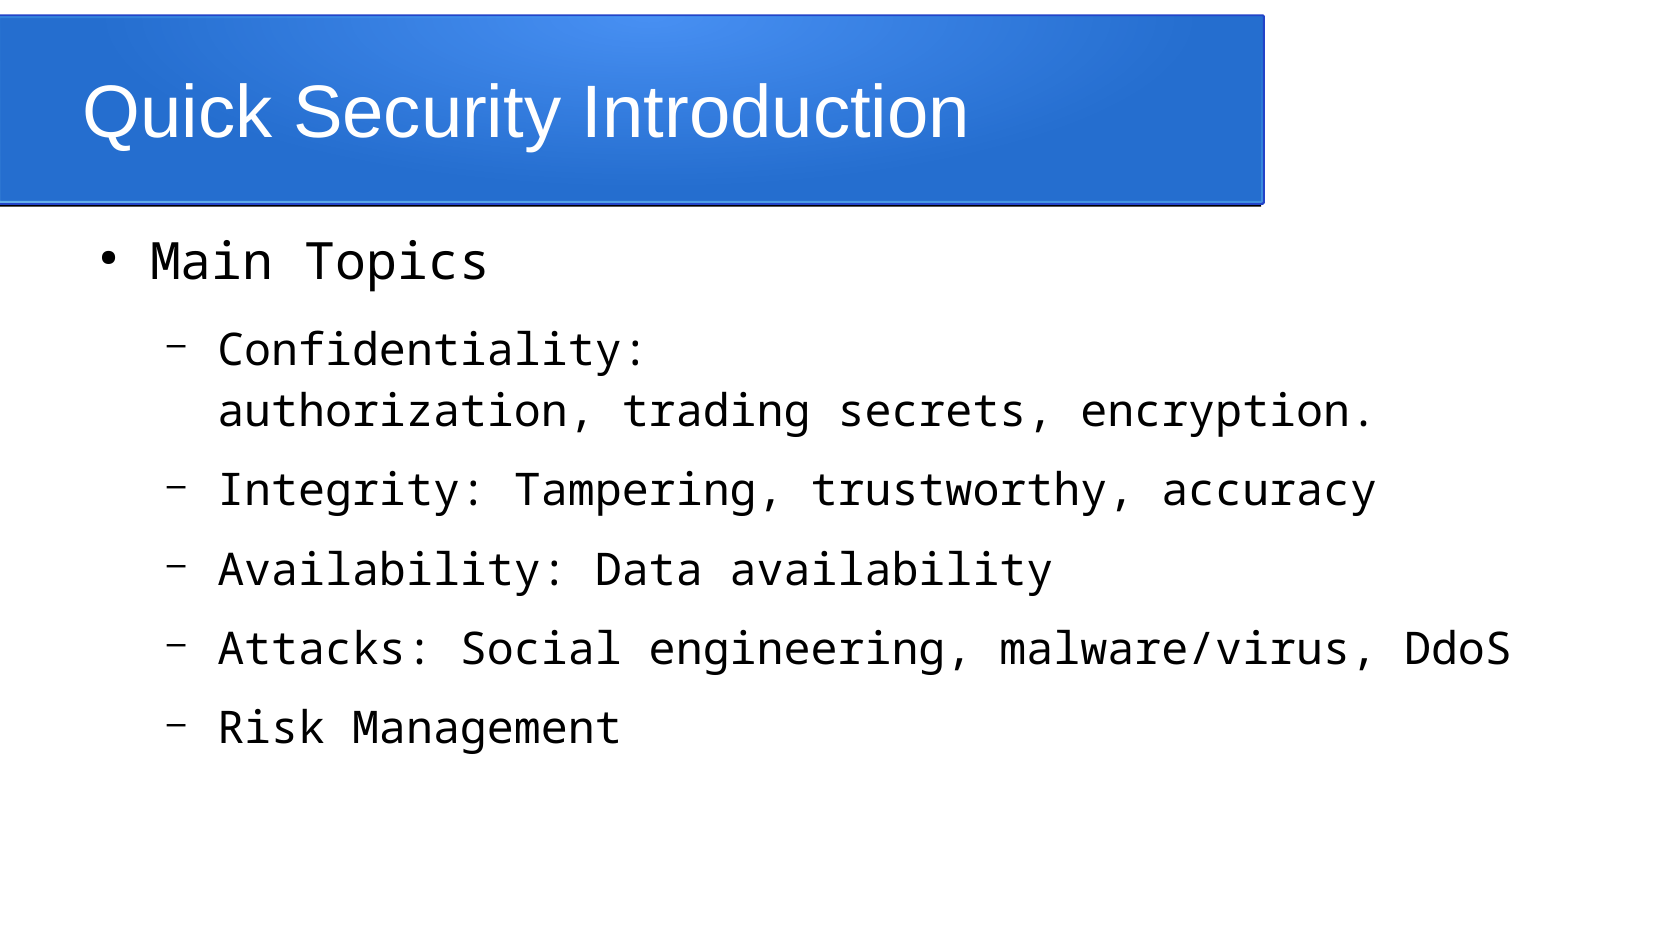

# Quick Security Introduction
Main Topics
Confidentiality:
authorization, trading secrets, encryption.
Integrity: Tampering, trustworthy, accuracy
Availability: Data availability
Attacks: Social engineering, malware/virus, DdoS
Risk Management